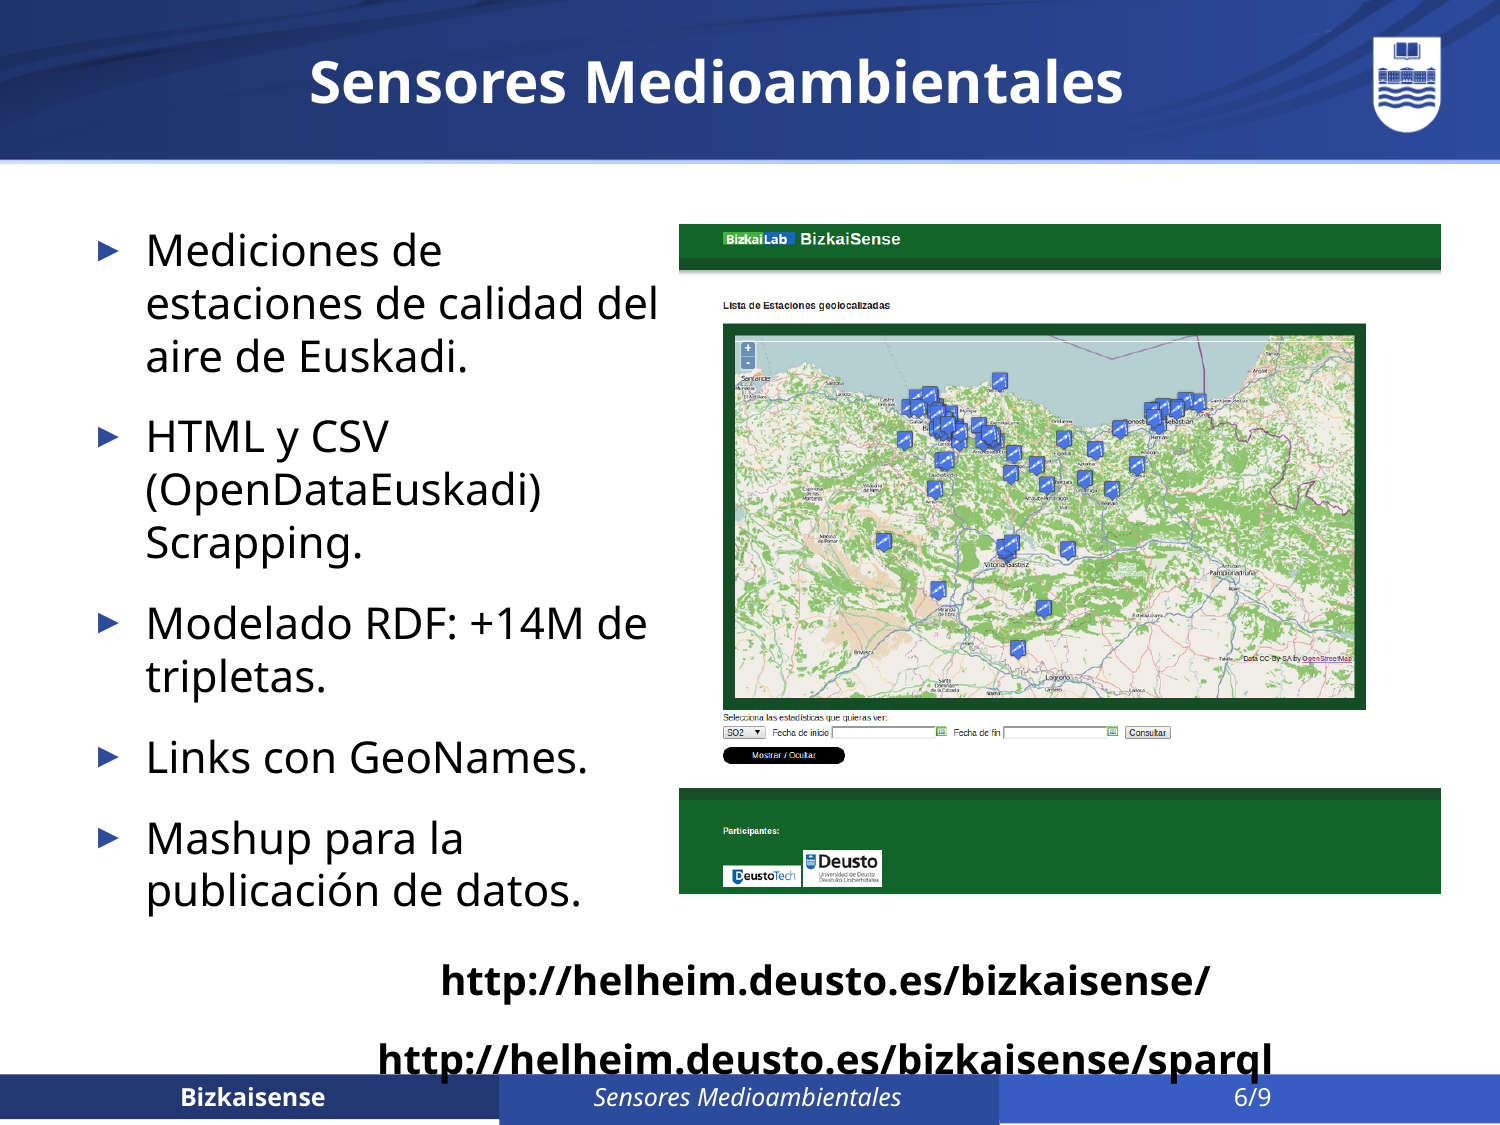

# Sensores Medioambientales
Mediciones de estaciones de calidad del aire de Euskadi.
HTML y CSV (OpenDataEuskadi) Scrapping.
Modelado RDF: +14M de tripletas.
Links con GeoNames.
Mashup para la publicación de datos.
http://helheim.deusto.es/bizkaisense/
http://helheim.deusto.es/bizkaisense/sparql
Sensores Medioambientales